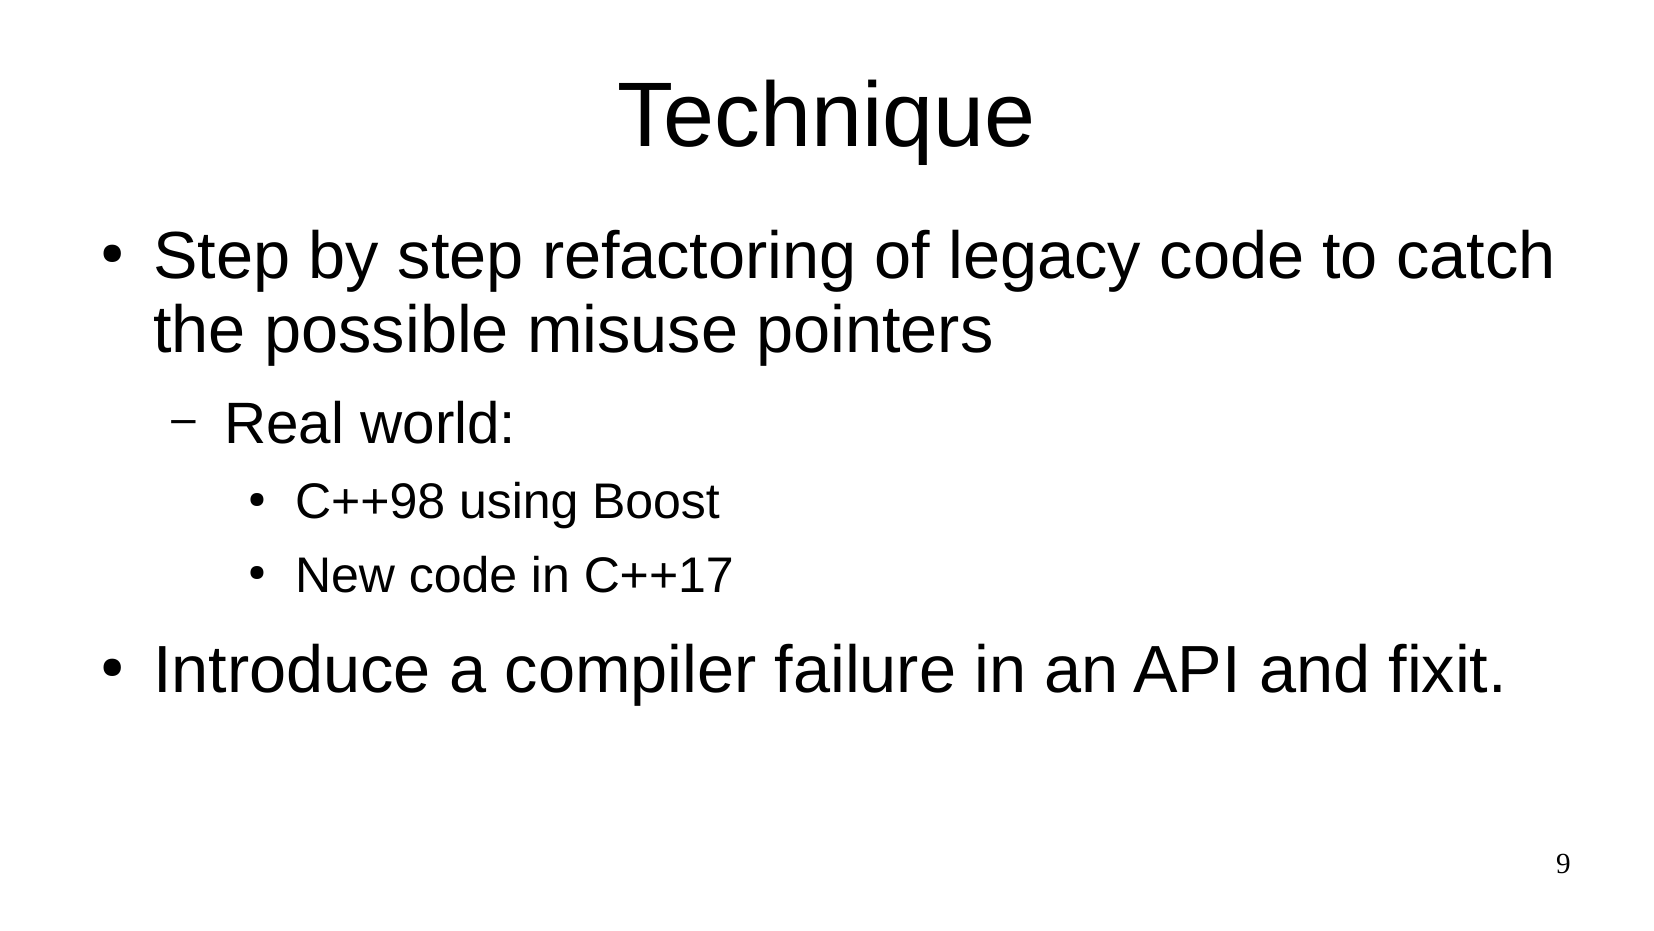

# Technique
Step by step refactoring of legacy code to catch the possible misuse pointers
Real world:
C++98 using Boost
New code in C++17
Introduce a compiler failure in an API and fixit.
9